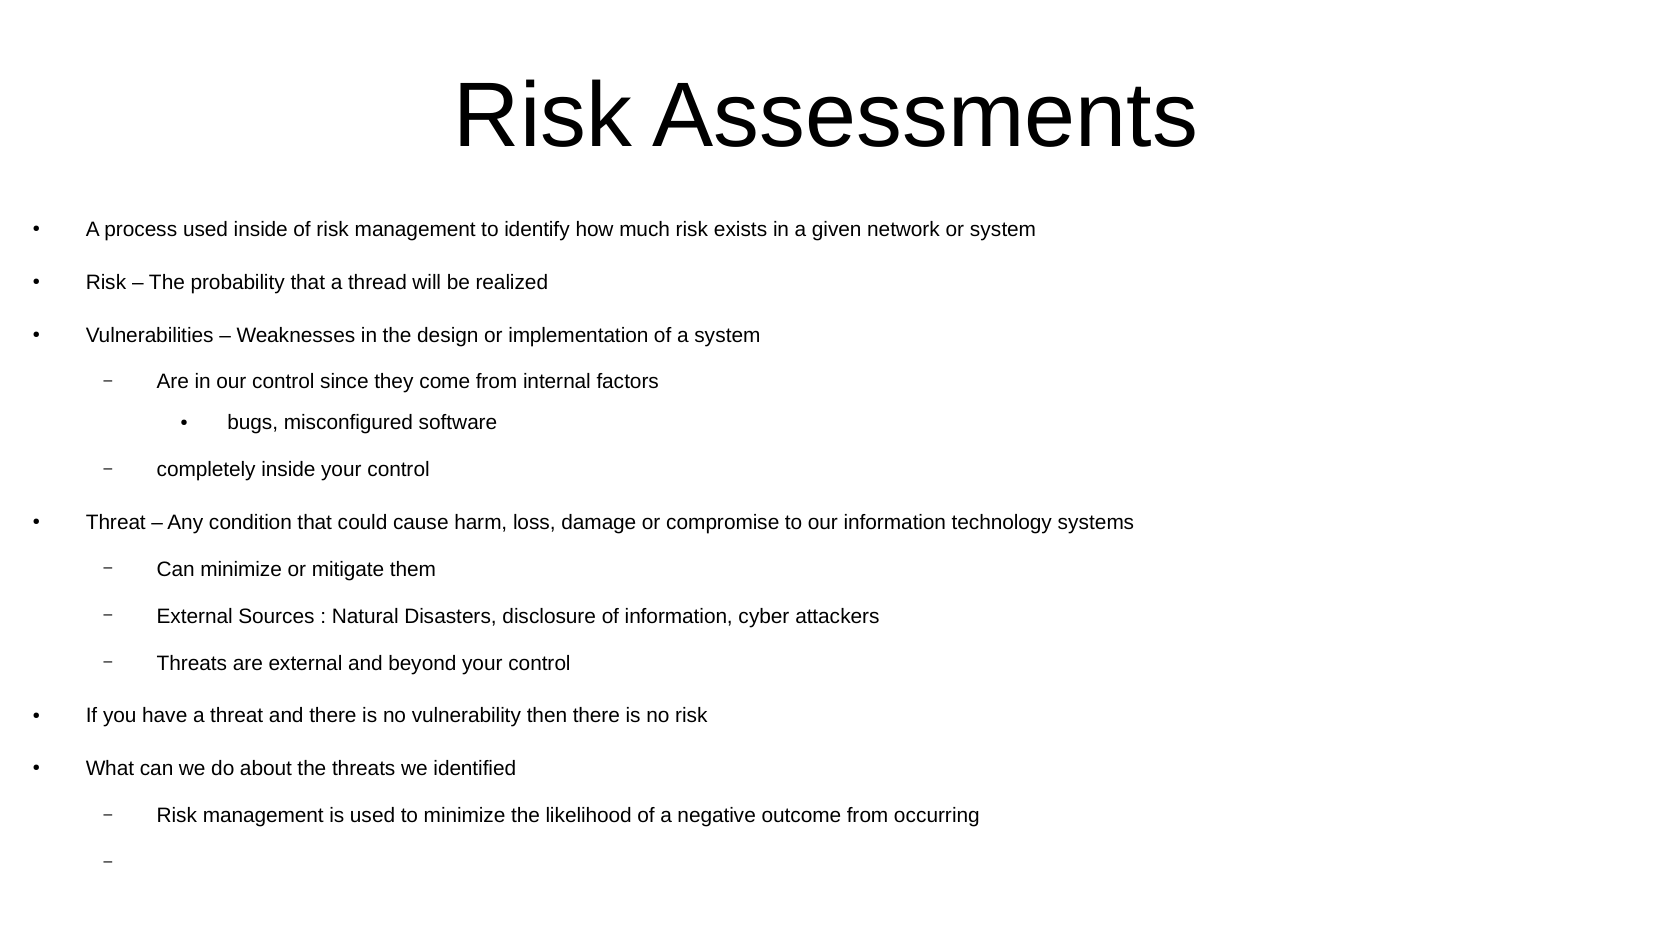

# Risk Assessments
A process used inside of risk management to identify how much risk exists in a given network or system
Risk – The probability that a thread will be realized
Vulnerabilities – Weaknesses in the design or implementation of a system
Are in our control since they come from internal factors
bugs, misconfigured software
completely inside your control
Threat – Any condition that could cause harm, loss, damage or compromise to our information technology systems
Can minimize or mitigate them
External Sources : Natural Disasters, disclosure of information, cyber attackers
Threats are external and beyond your control
If you have a threat and there is no vulnerability then there is no risk
What can we do about the threats we identified
Risk management is used to minimize the likelihood of a negative outcome from occurring